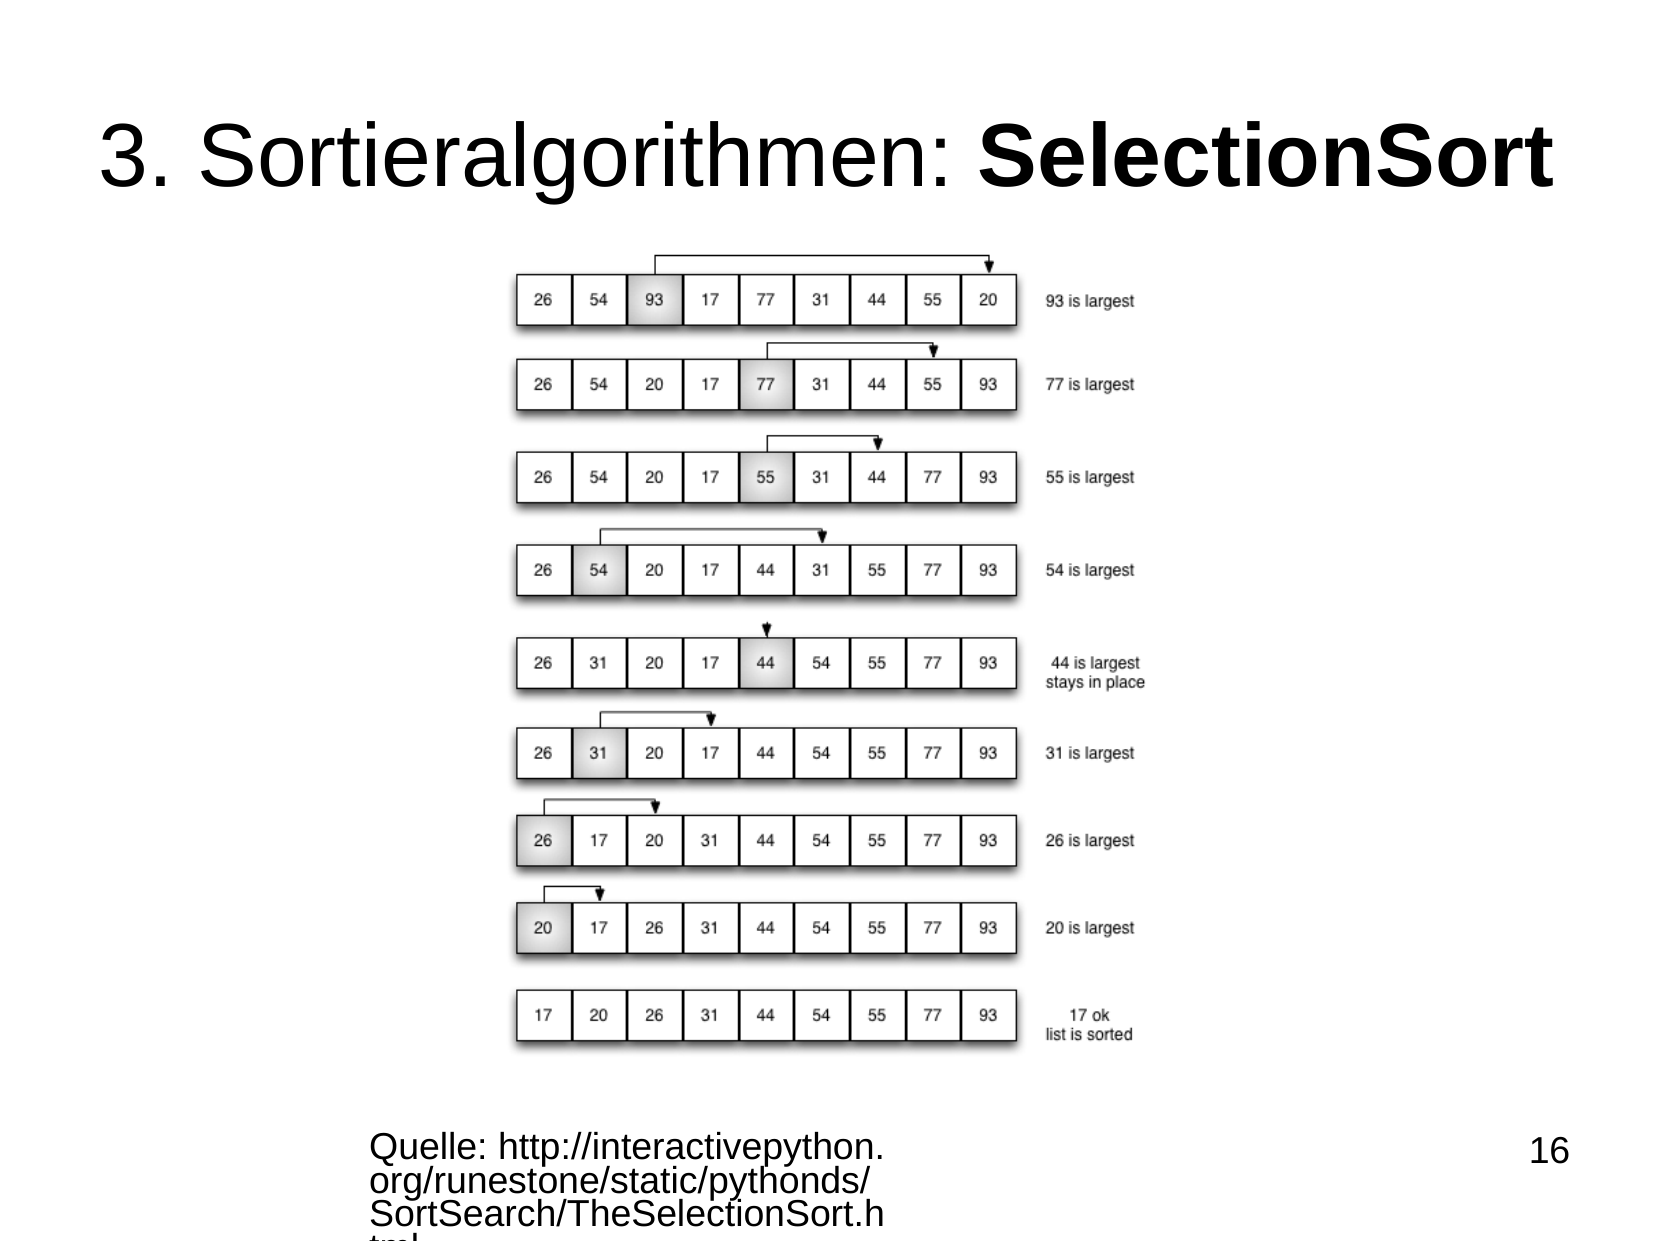

# 3. Sortieralgorithmen: SelectionSort
Quelle: http://interactivepython.org/runestone/static/pythonds/SortSearch/TheSelectionSort.html
16